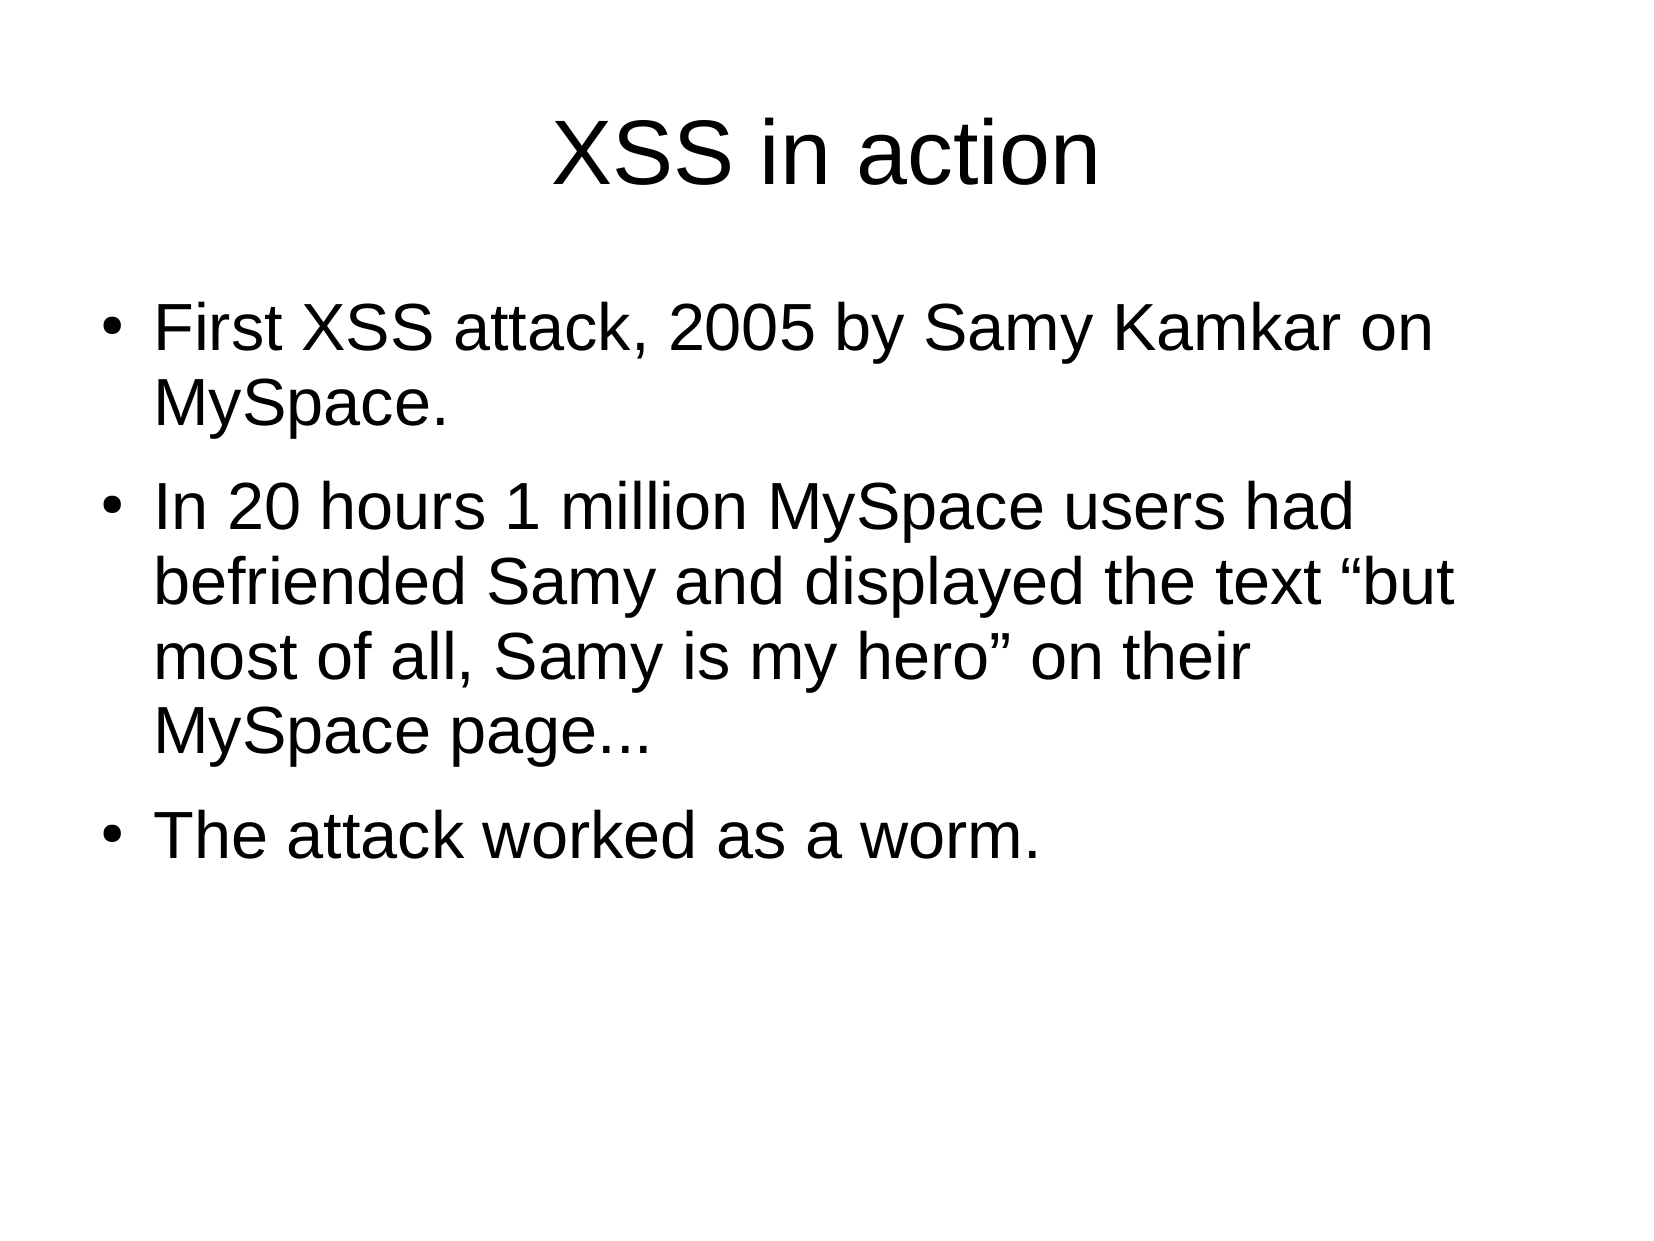

# XSS in action
First XSS attack, 2005 by Samy Kamkar on MySpace.
In 20 hours 1 million MySpace users had befriended Samy and displayed the text “but most of all, Samy is my hero” on their MySpace page...
The attack worked as a worm.